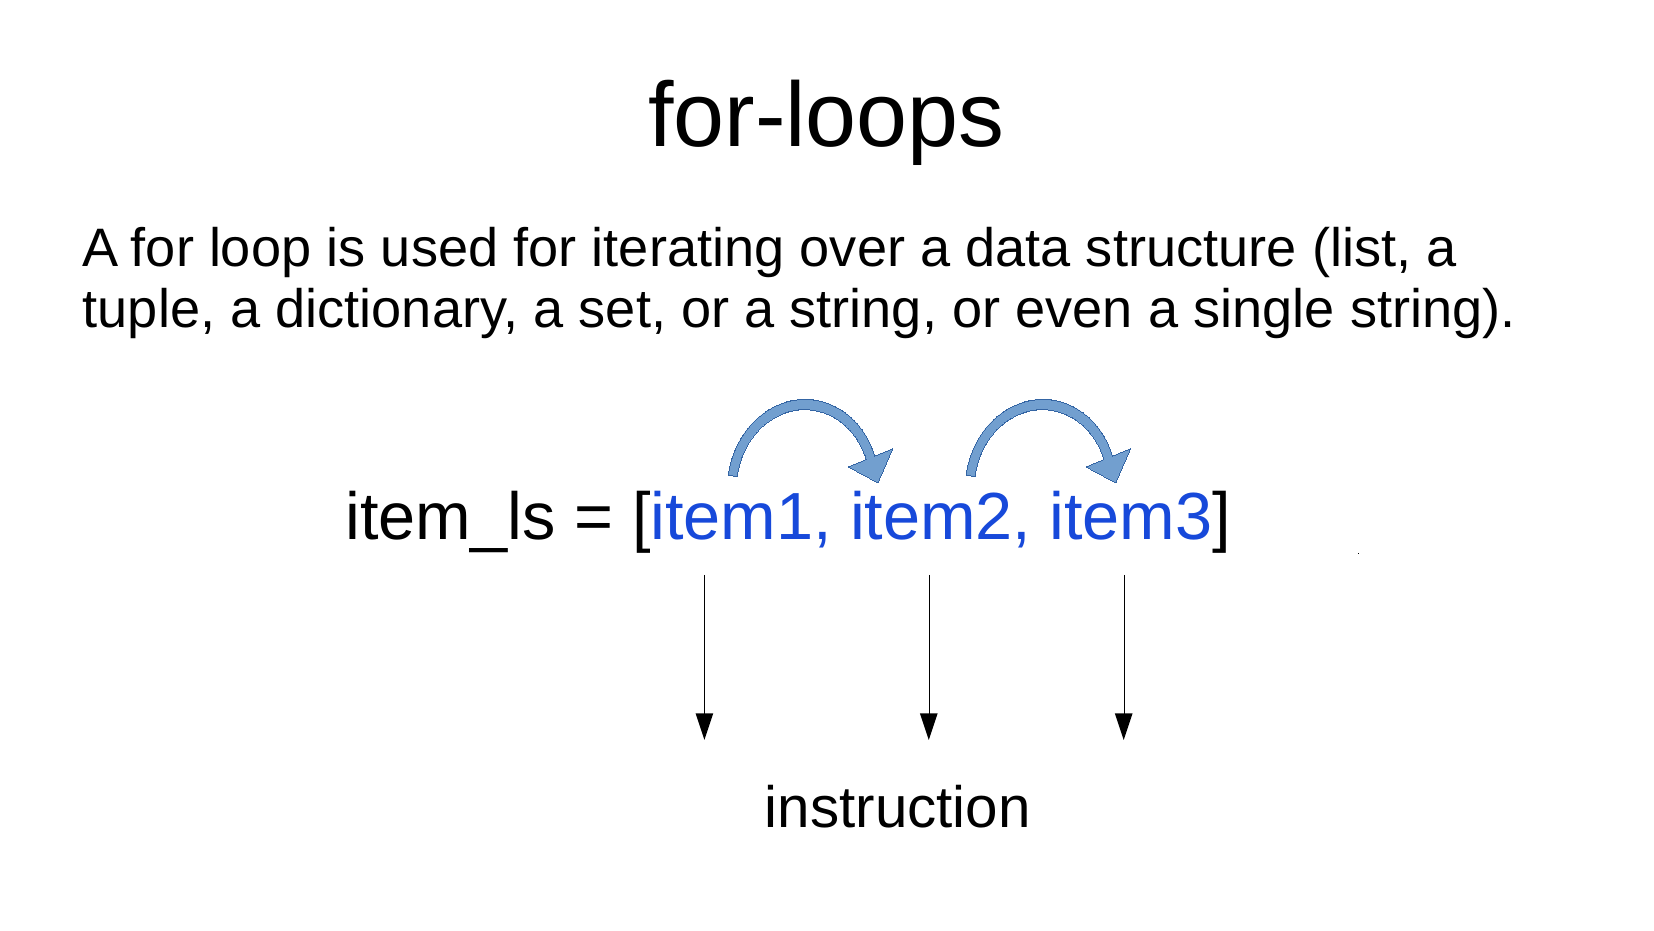

# for-loops
A for loop is used for iterating over a data structure (list, a tuple, a dictionary, a set, or a string, or even a single string).
item_ls = [item1, item2, item3]
instruction